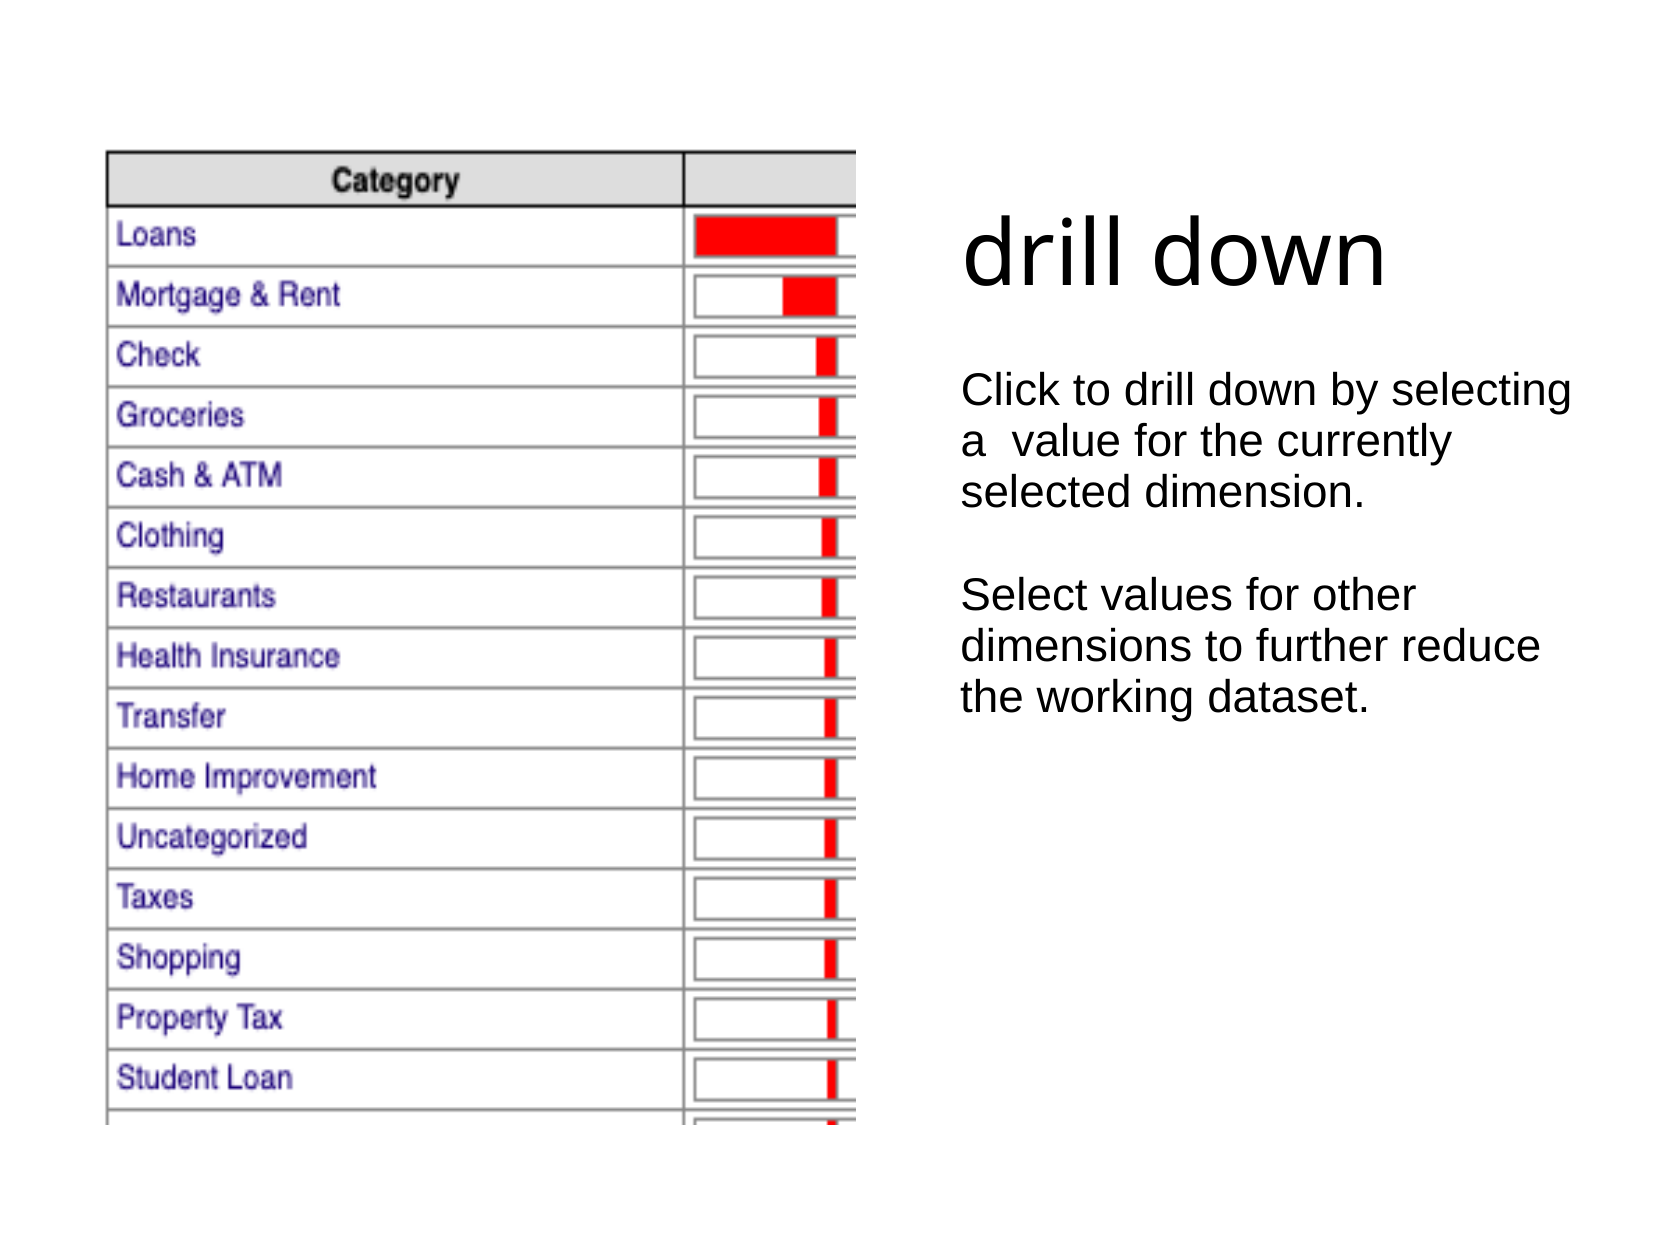

drill down
Click to drill down by selecting a value for the currently selected dimension.
Select values for other dimensions to further reduce the working dataset.